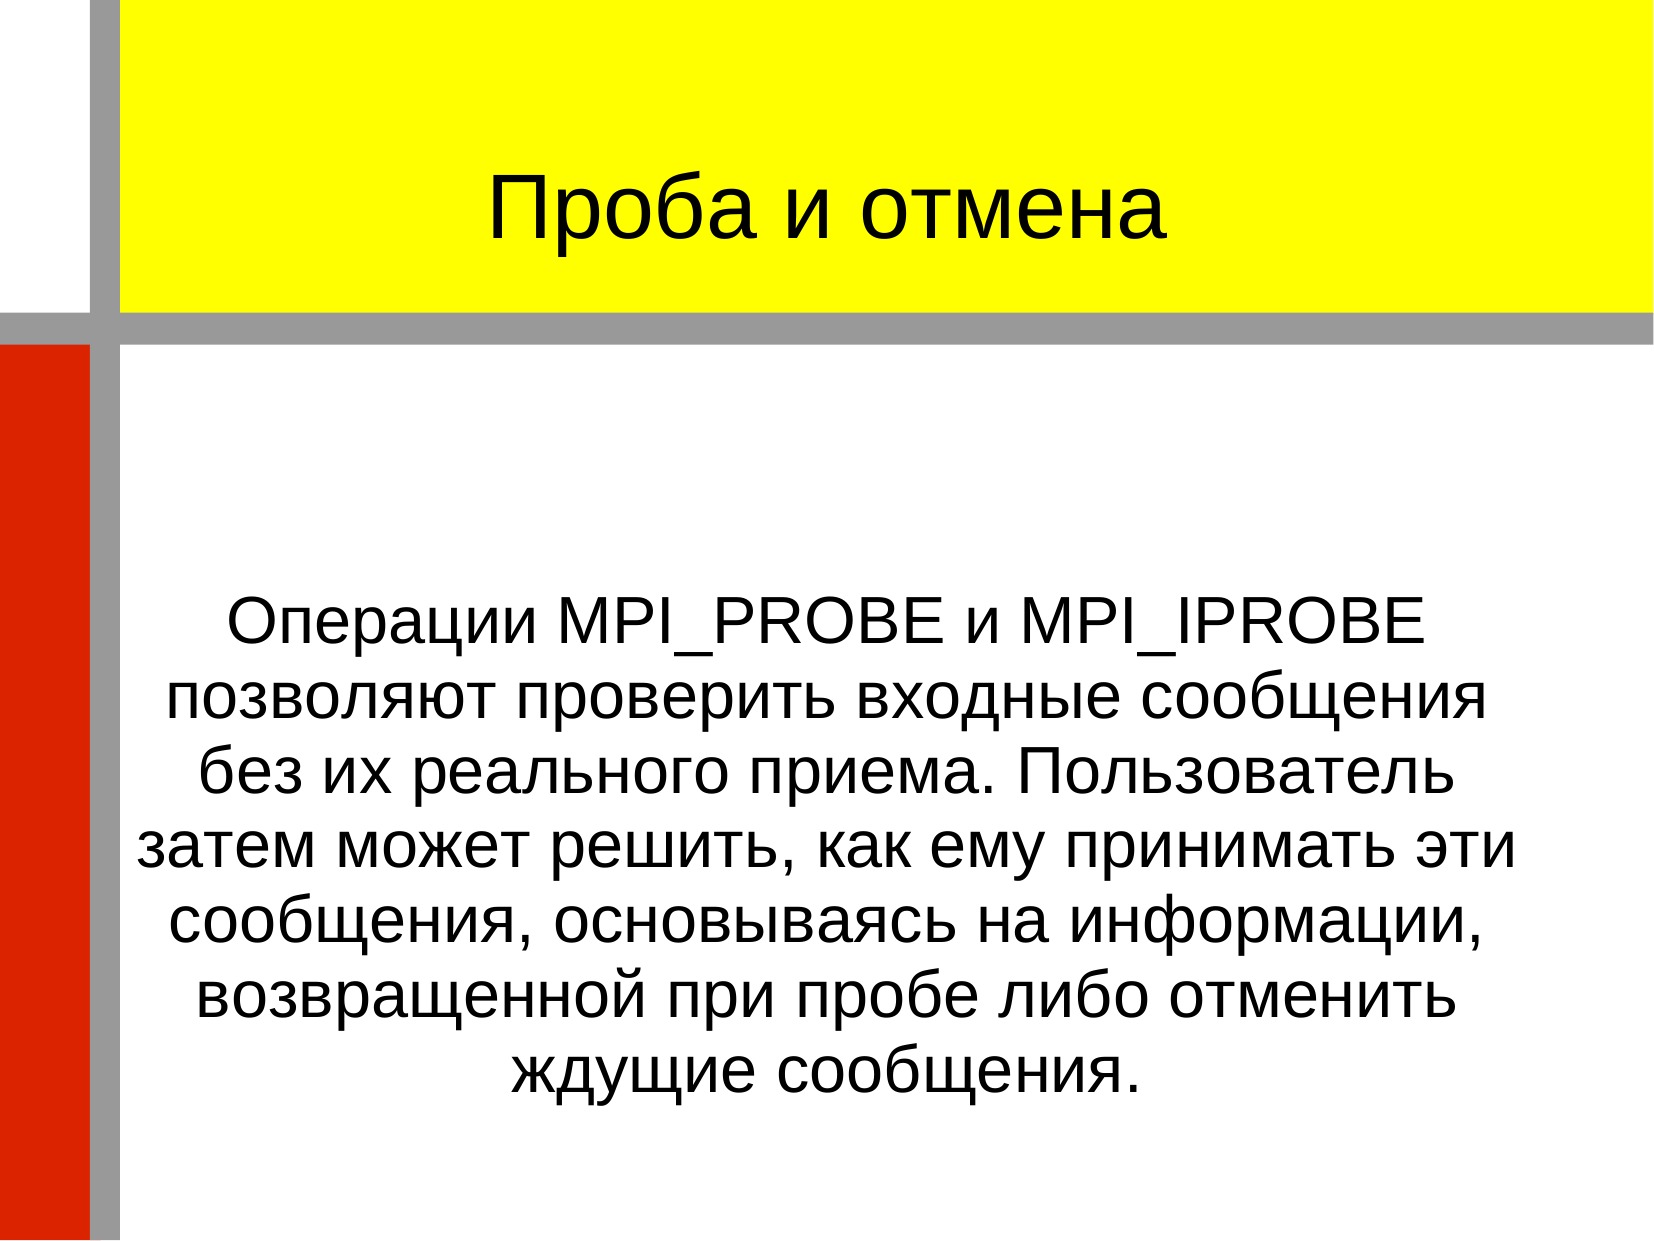

# Проба и отмена
Операции MPI_PROBE и MPI_IPROBE позволяют проверить входные сообщения без их реального приема. Пользователь затем может решить, как ему принимать эти сообщения, основываясь на информации, возвращенной при пробе либо отменить ждущие сообщения.